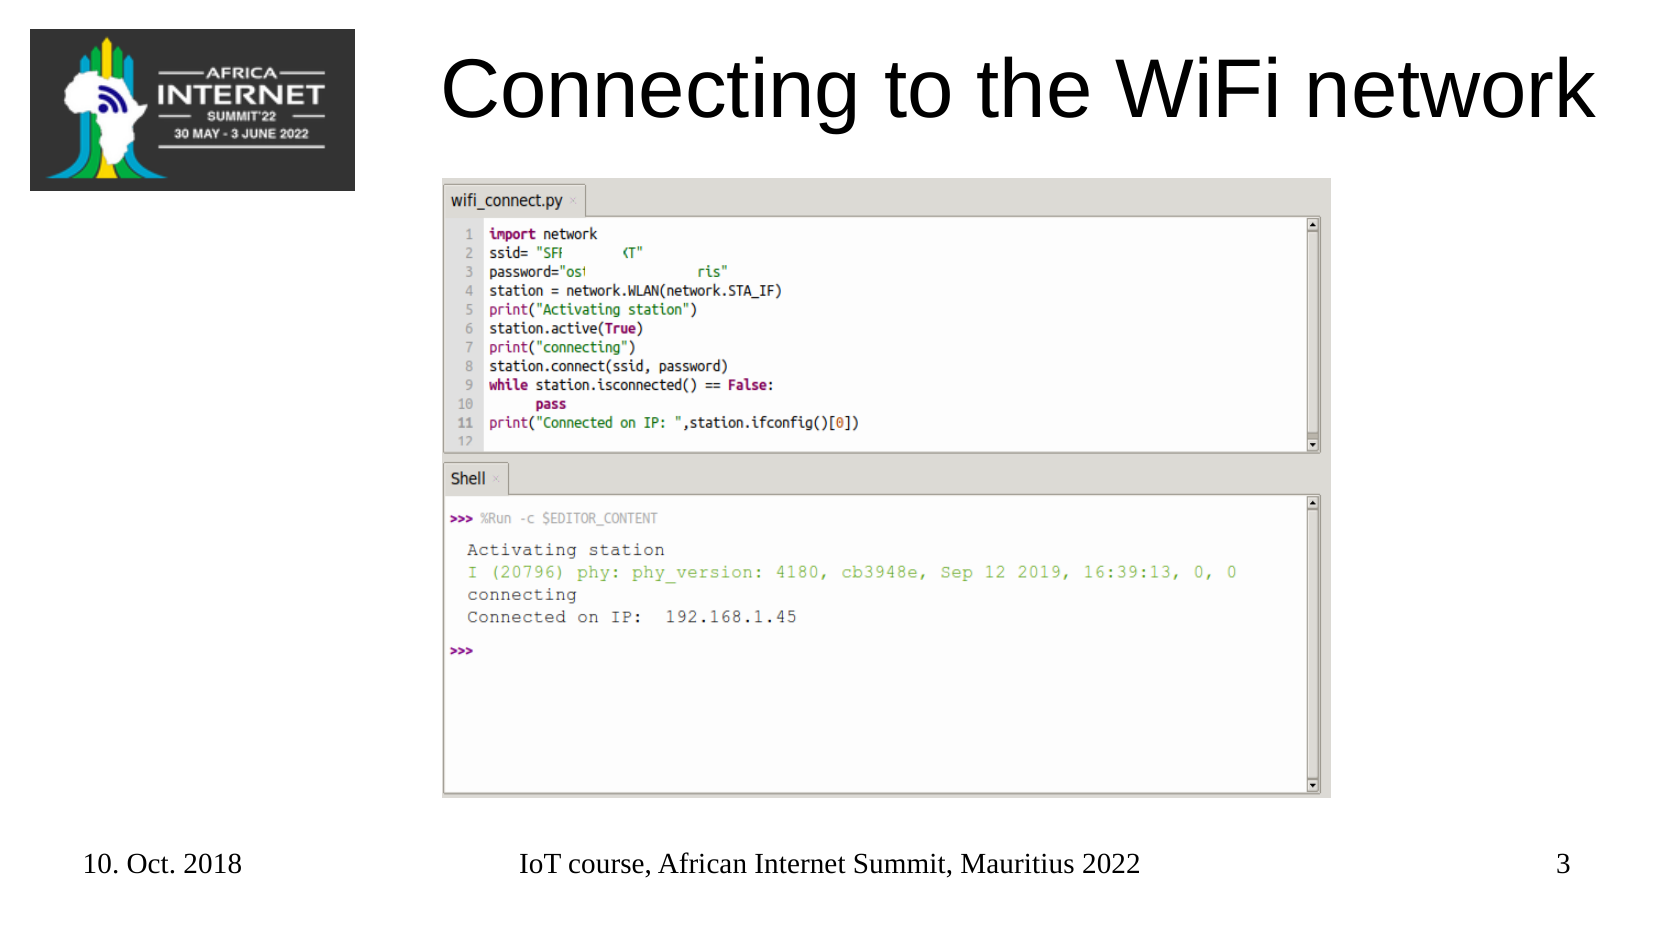

# Connecting to the WiFi network
10. Oct. 2018
IoT course, African Internet Summit, Mauritius 2022
3